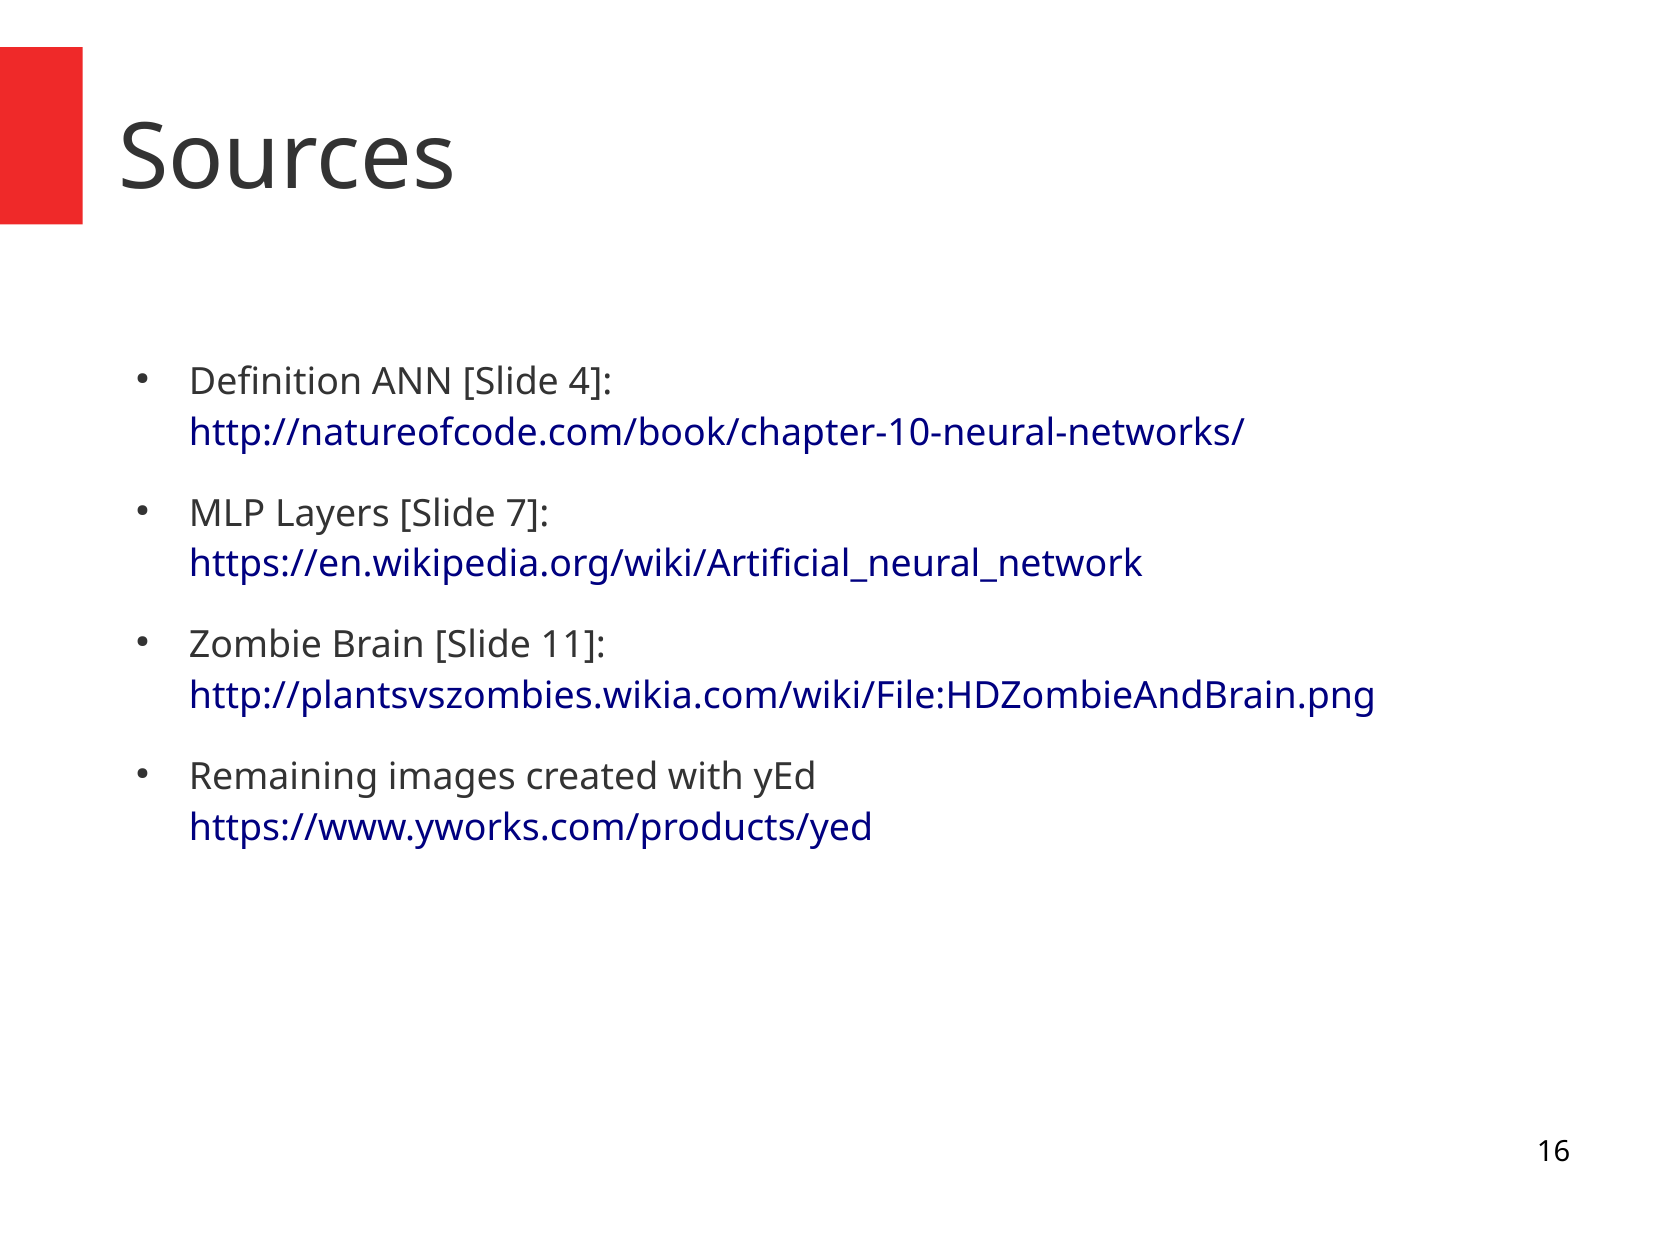

# Sources
Definition ANN [Slide 4]:
http://natureofcode.com/book/chapter-10-neural-networks/
MLP Layers [Slide 7]:
https://en.wikipedia.org/wiki/Artificial_neural_network
Zombie Brain [Slide 11]:
http://plantsvszombies.wikia.com/wiki/File:HDZombieAndBrain.png
Remaining images created with yEd
https://www.yworks.com/products/yed
16